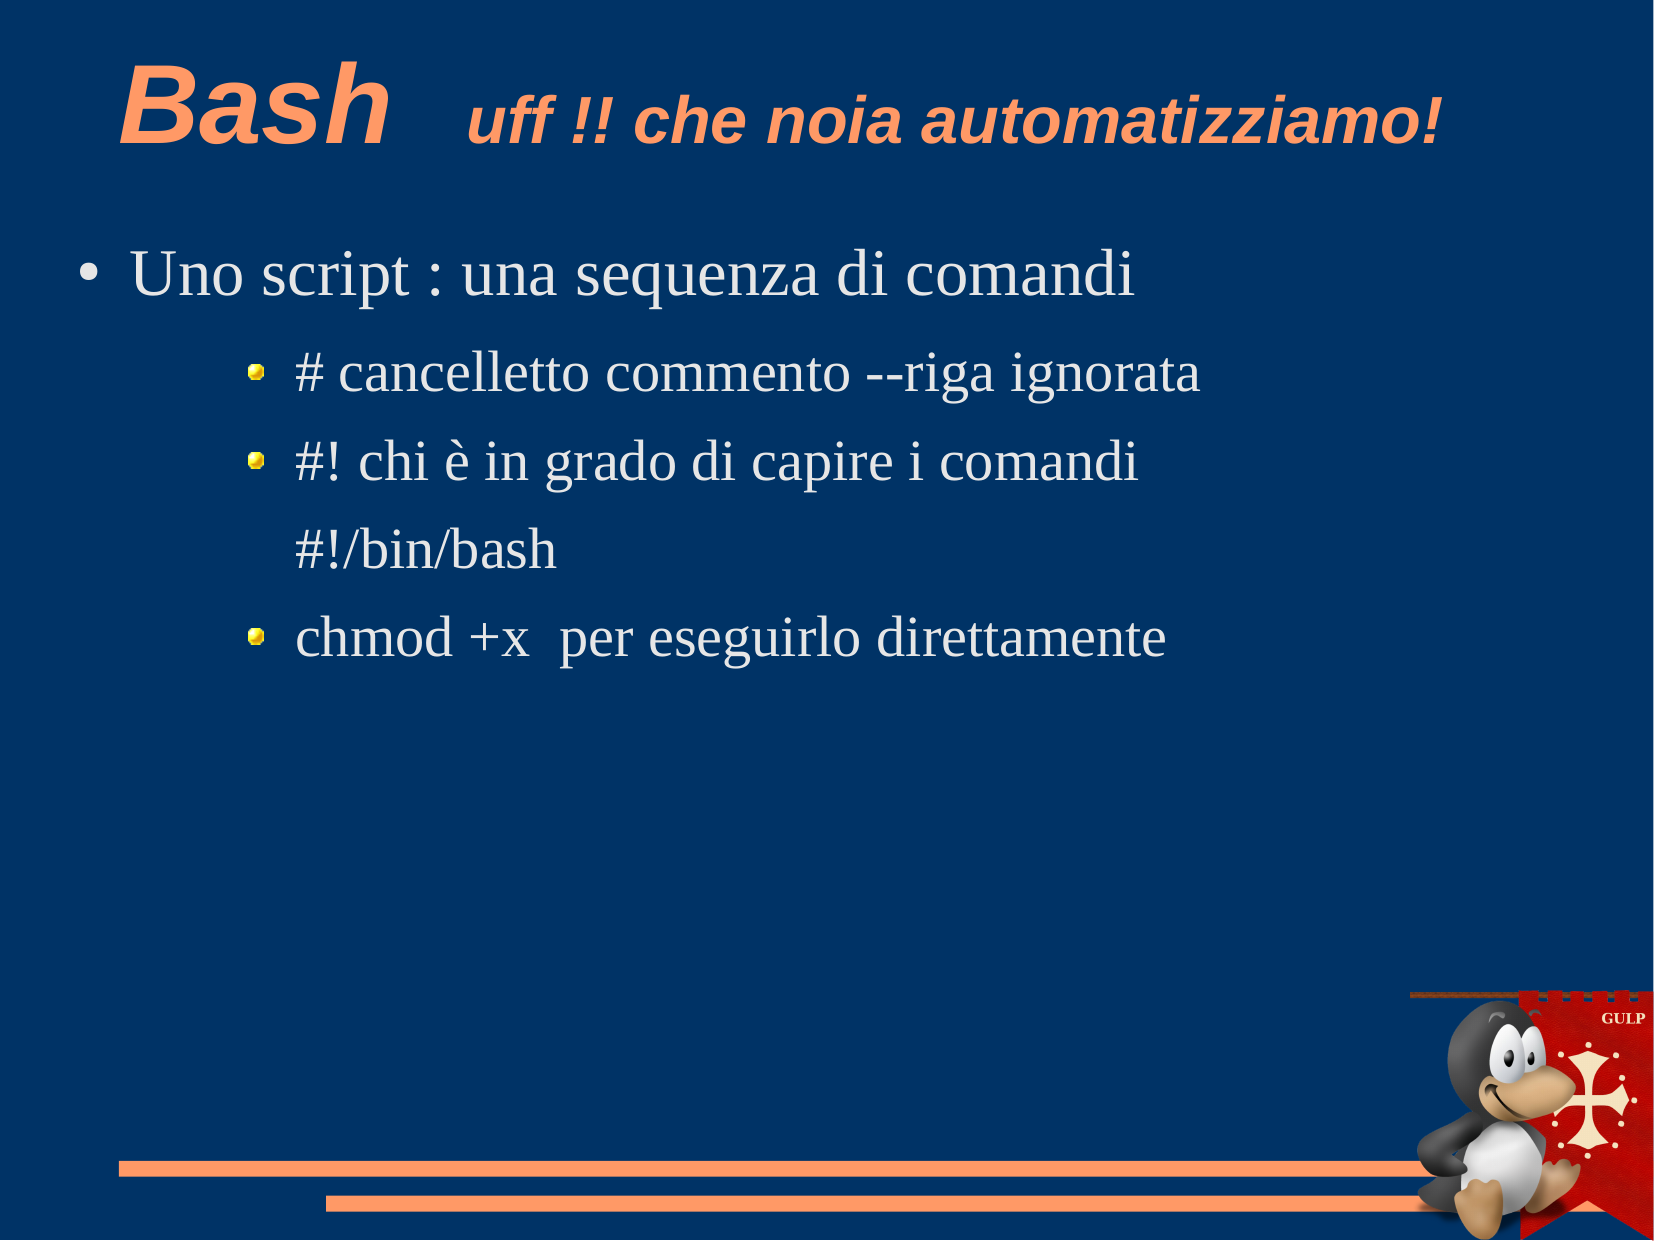

# Bash uff !! che noia automatizziamo!
Uno script : una sequenza di comandi
# cancelletto commento --riga ignorata
#! chi è in grado di capire i comandi
#!/bin/bash
chmod +x per eseguirlo direttamente